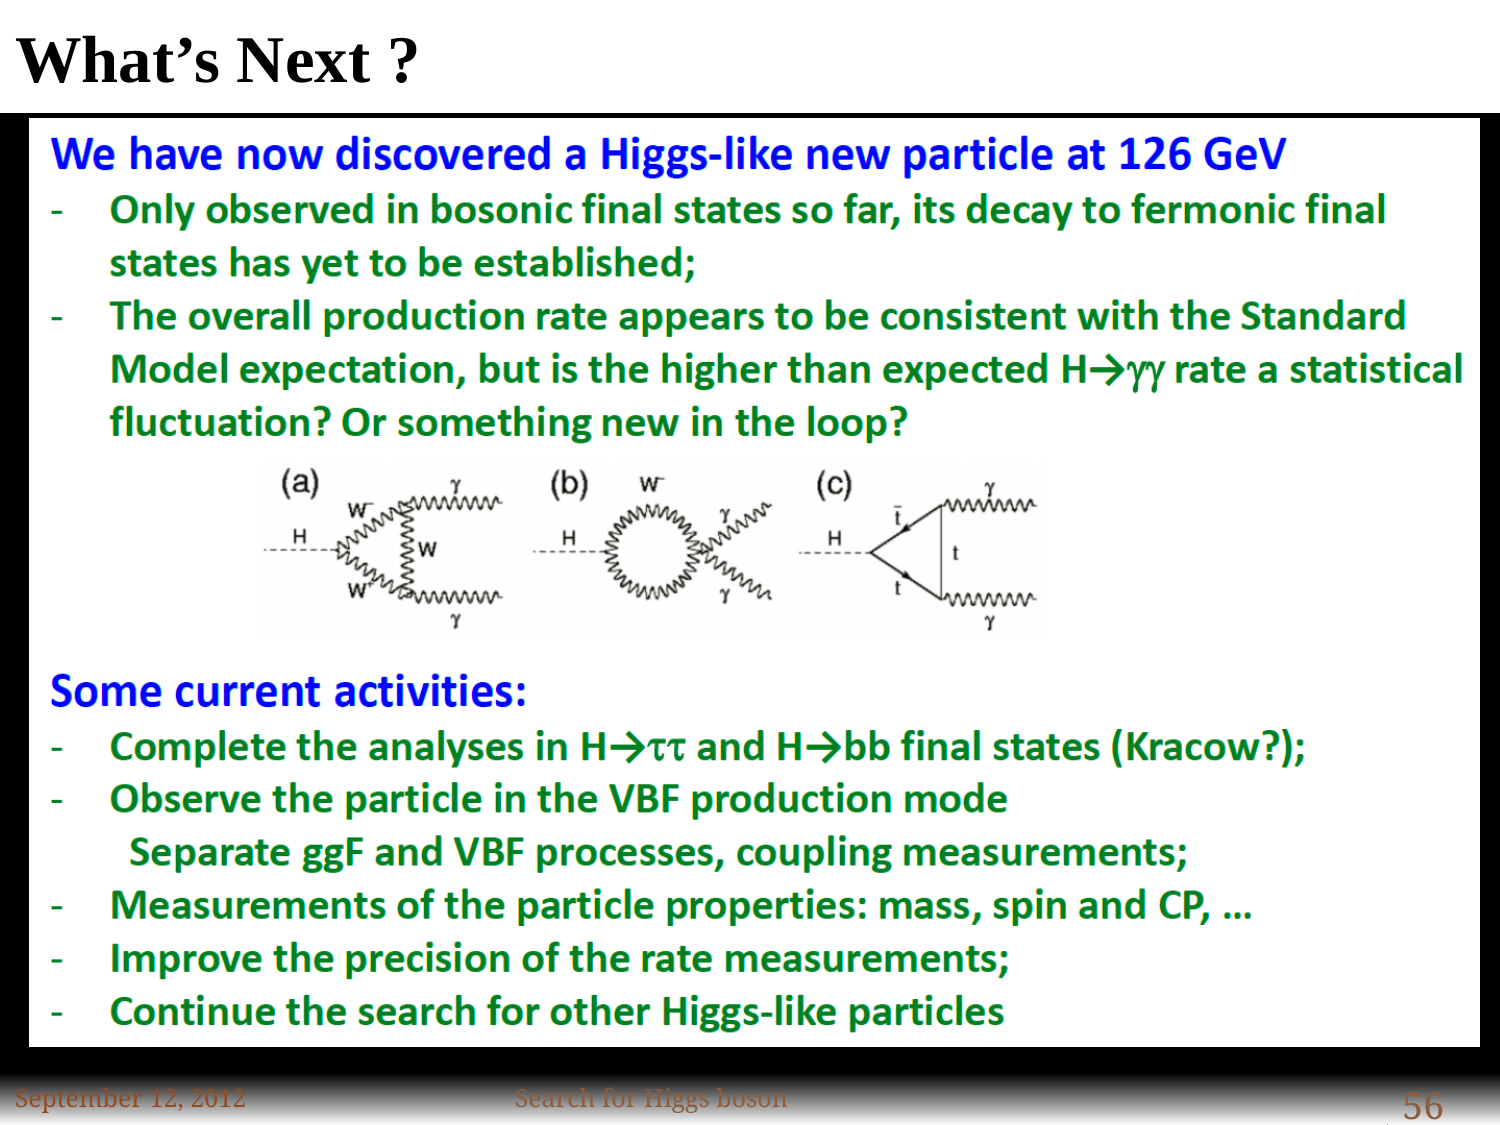

# What’s Next ?
September 12, 2012
Search for Higgs boson